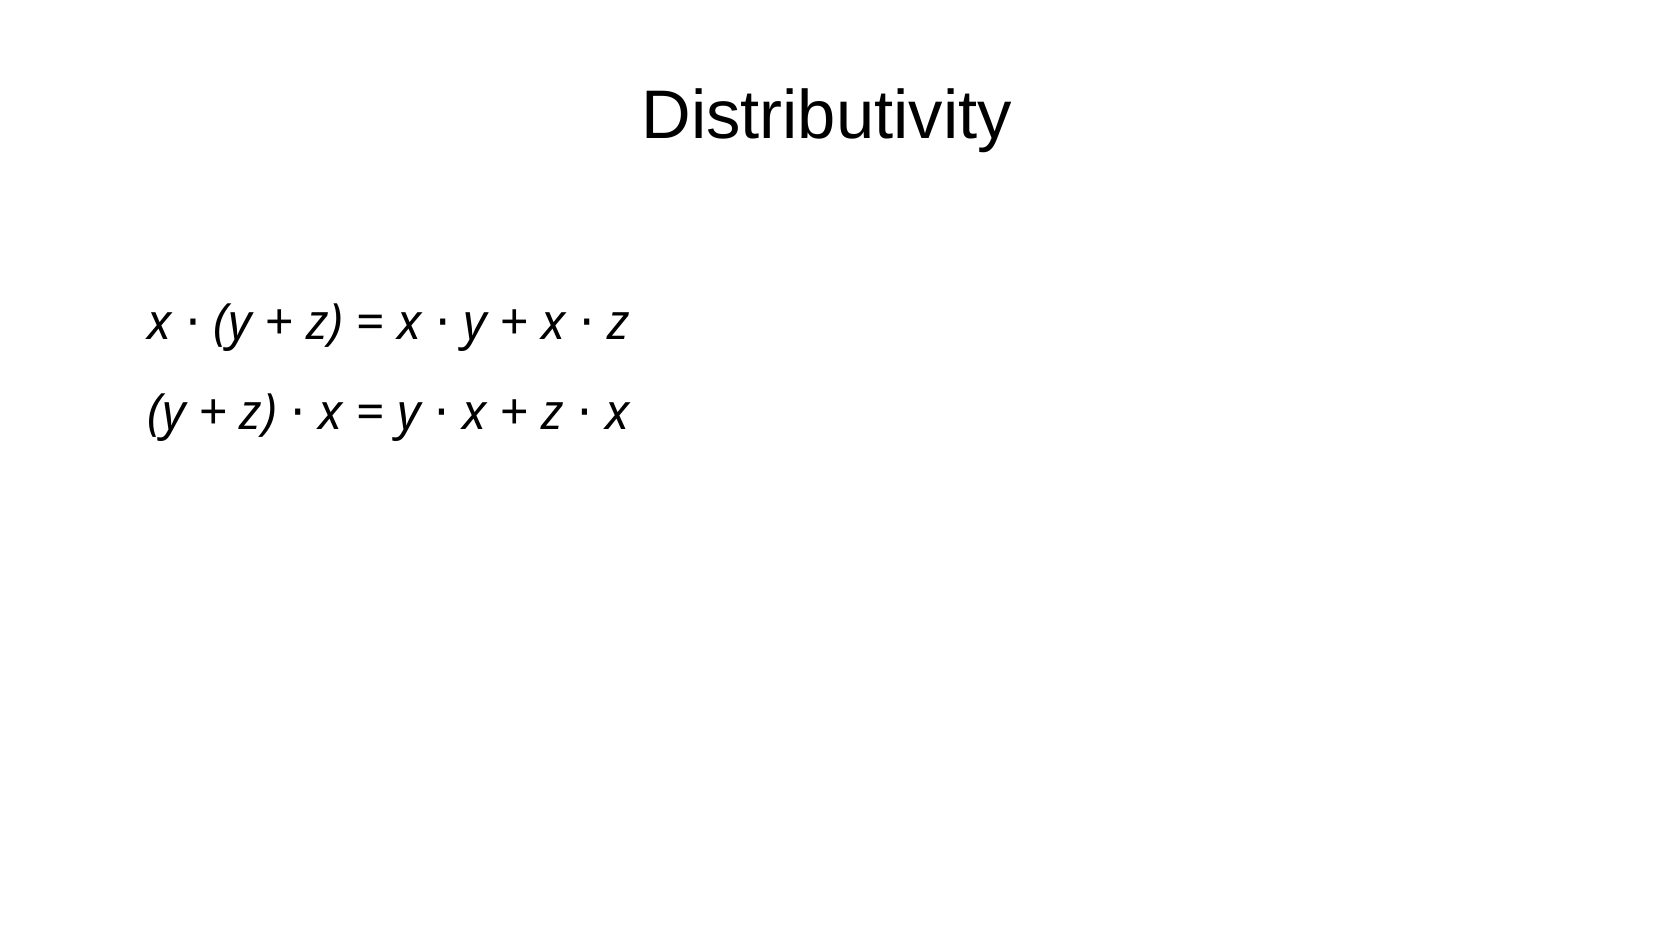

# Distributivity
x ⋅ (y + z) = x ⋅ y + x ⋅ z
(y + z) ⋅ x = y ⋅ x + z ⋅ x